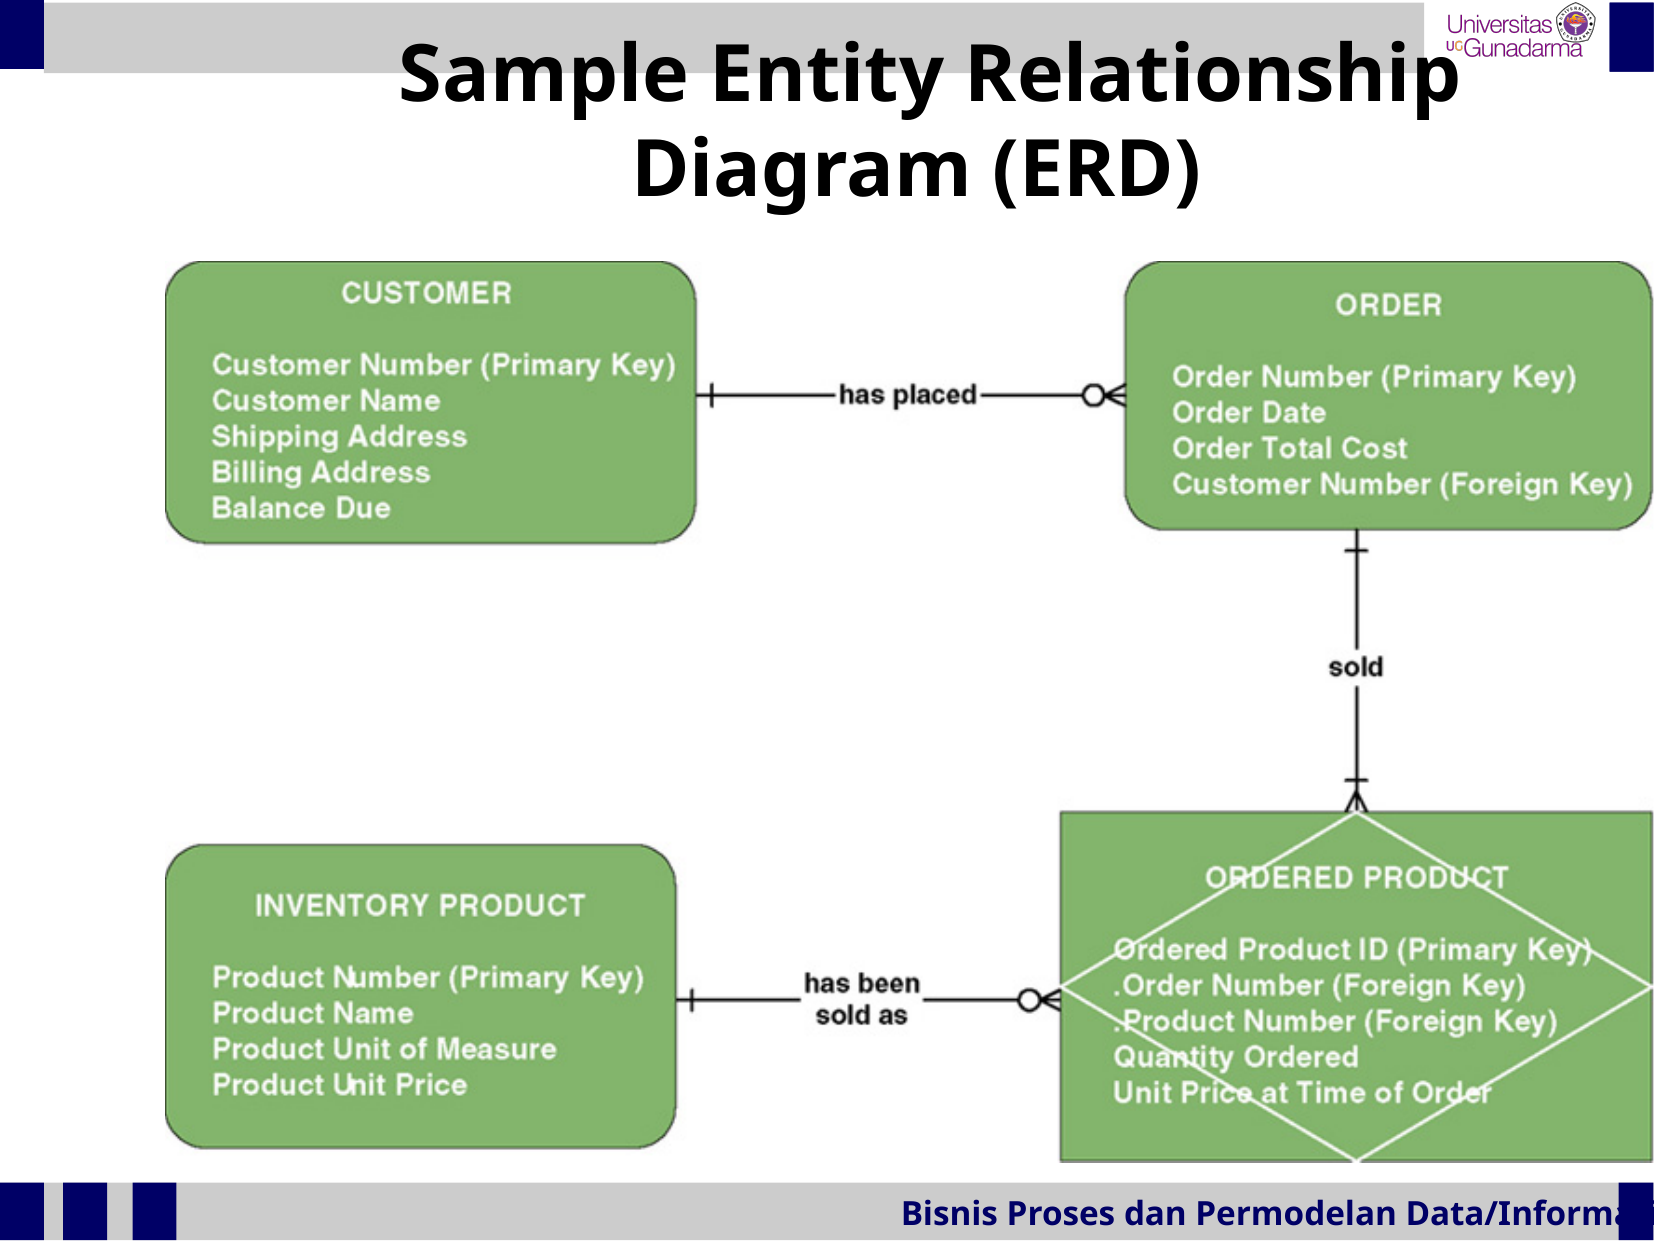

# Sample Entity Relationship Diagram (ERD)
134